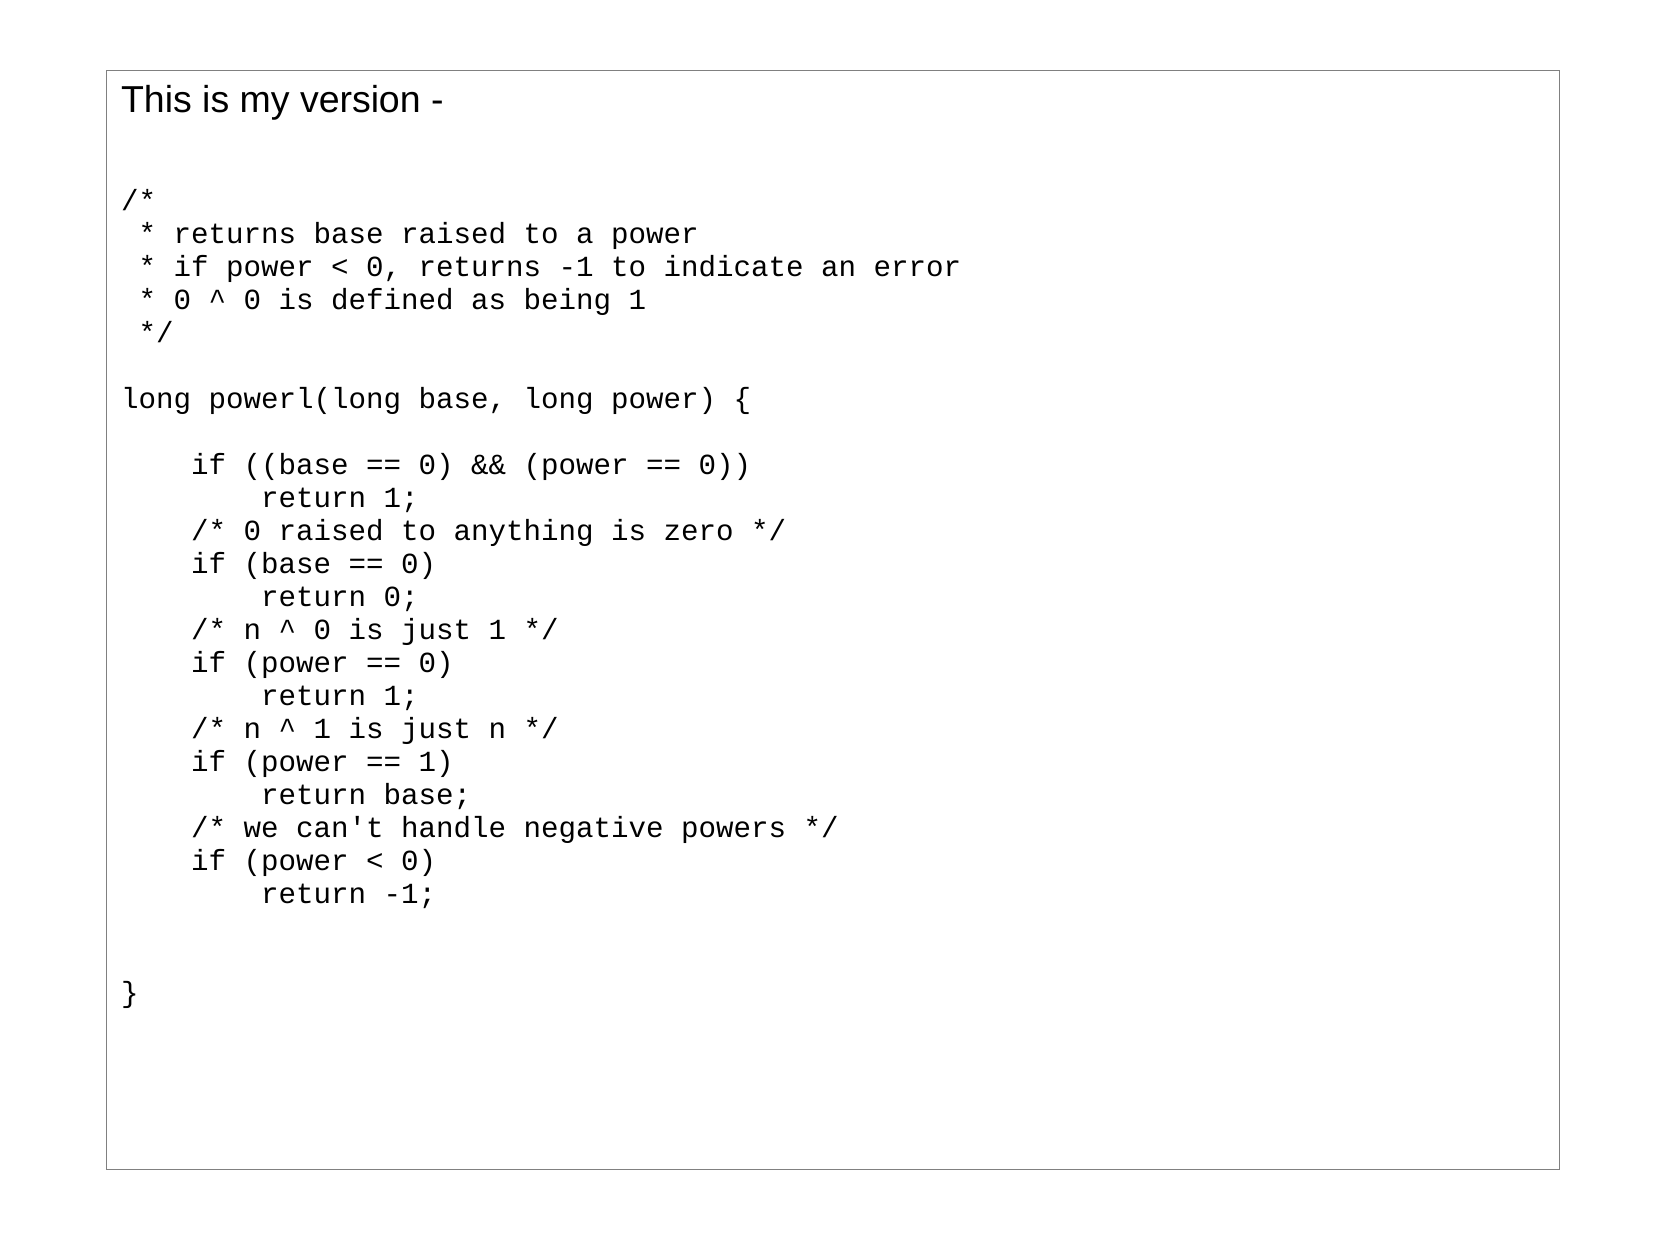

This is my version -
/*
 * returns base raised to a power
 * if power < 0, returns -1 to indicate an error
 * 0 ^ 0 is defined as being 1
 */
long powerl(long base, long power) {
 if ((base == 0) && (power == 0))
 return 1;
 /* 0 raised to anything is zero */
 if (base == 0)
 return 0;
 /* n ^ 0 is just 1 */
 if (power == 0)
 return 1;
 /* n ^ 1 is just n */
 if (power == 1)
 return base;
 /* we can't handle negative powers */
 if (power < 0)
 return -1;
}